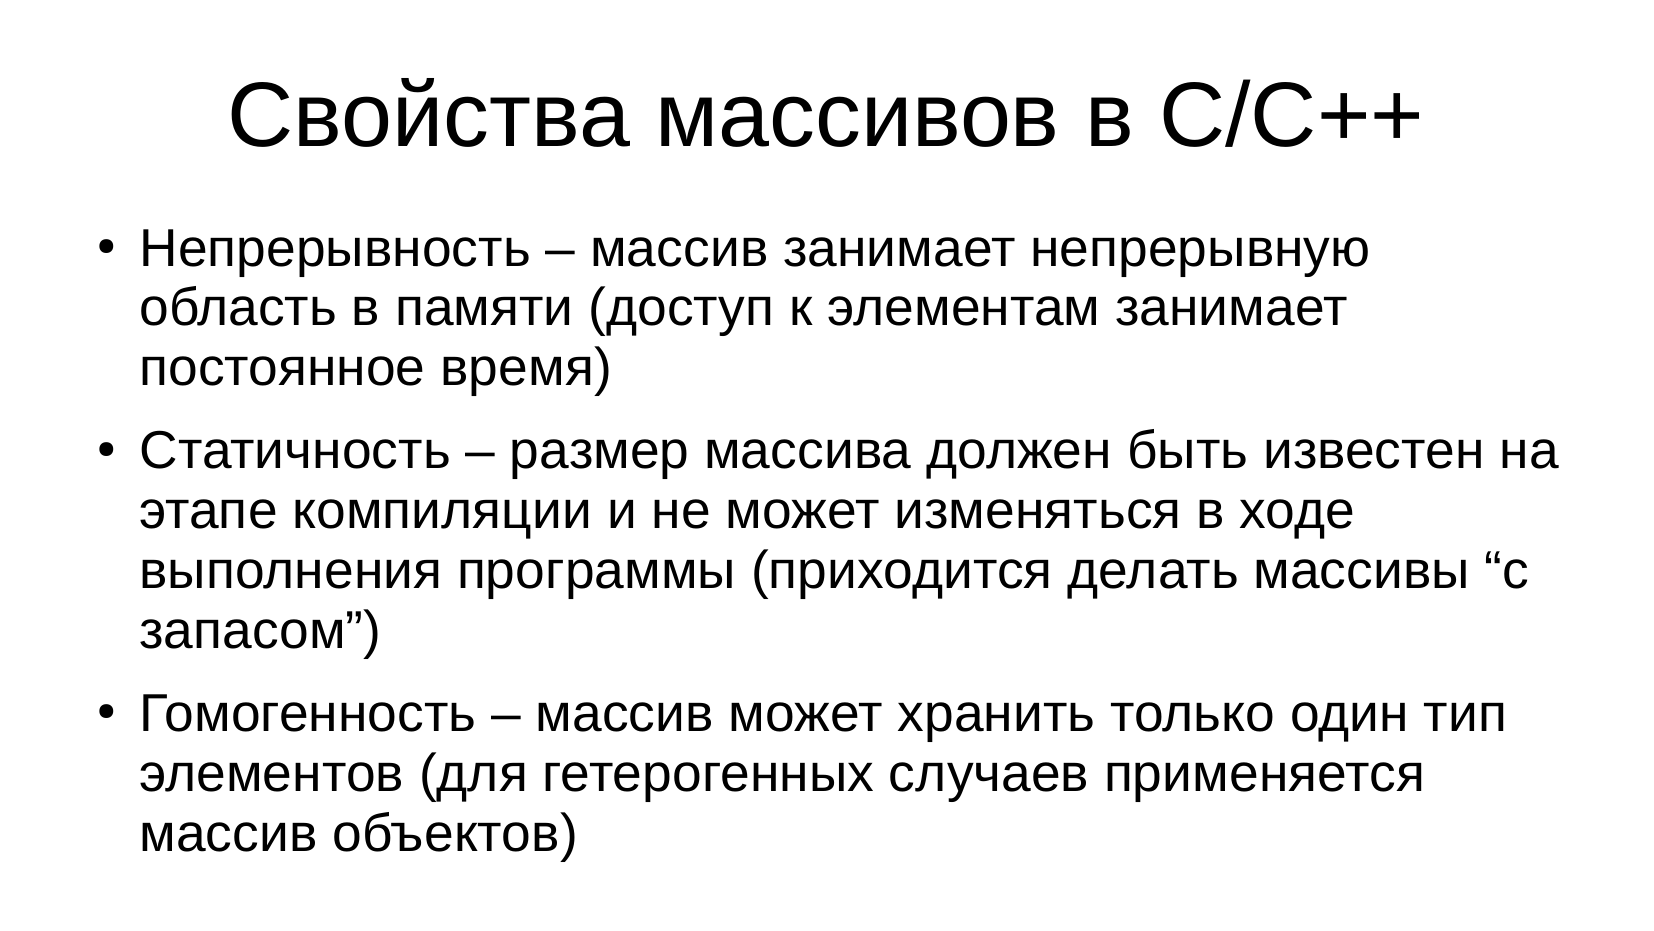

# Свойства массивов в C/C++
Непрерывность – массив занимает непрерывную область в памяти (доступ к элементам занимает постоянное время)
Статичность – размер массива должен быть известен на этапе компиляции и не может изменяться в ходе выполнения программы (приходится делать массивы “с запасом”)
Гомогенность – массив может хранить только один тип элементов (для гетерогенных случаев применяется массив объектов)